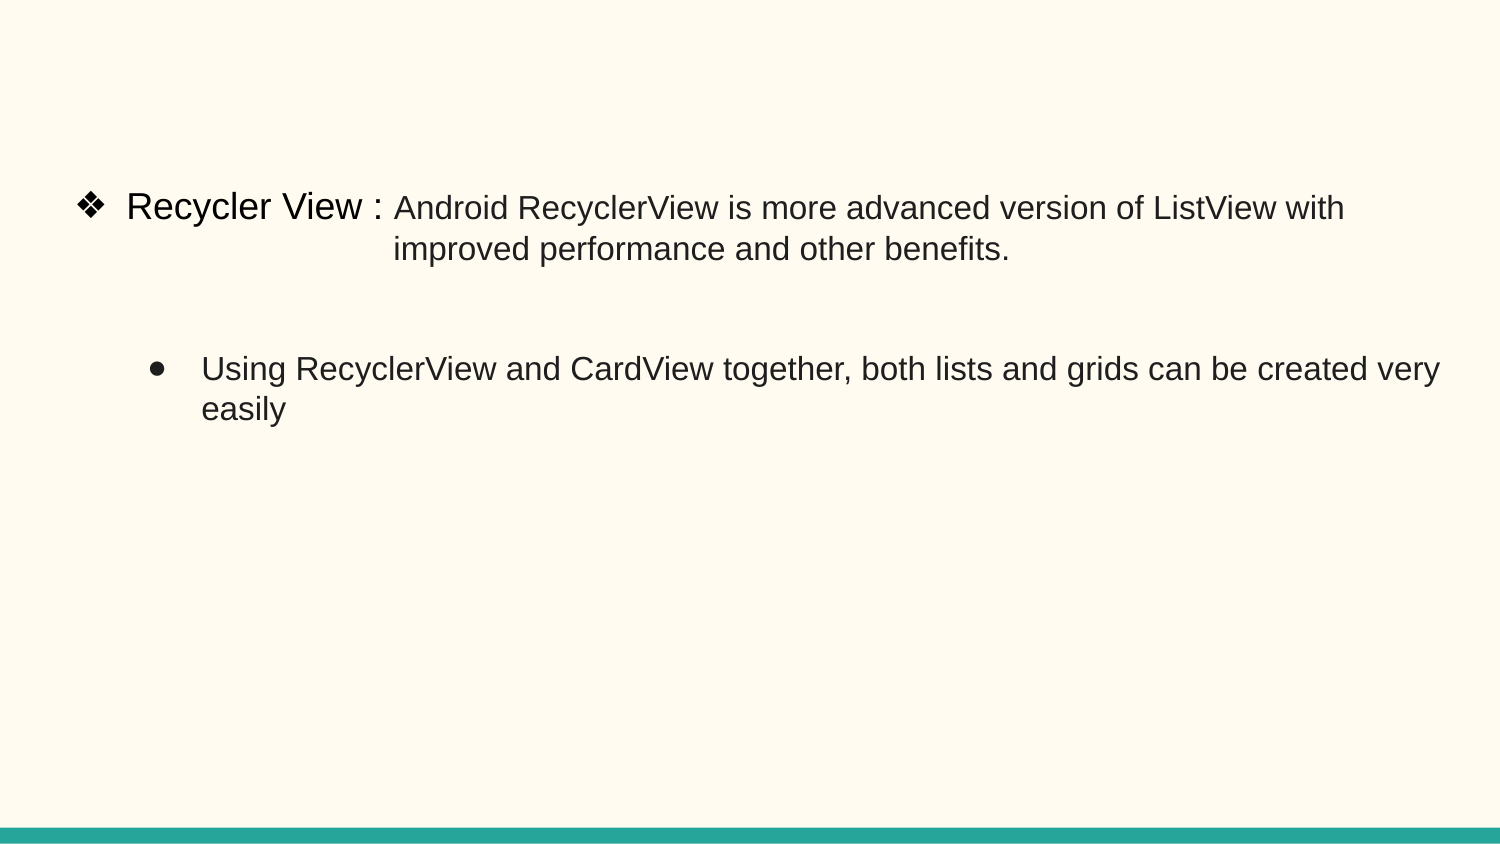

# Recycler View : Android RecyclerView is more advanced version of ListView with
 improved performance and other benefits.
Using RecyclerView and CardView together, both lists and grids can be created very easily